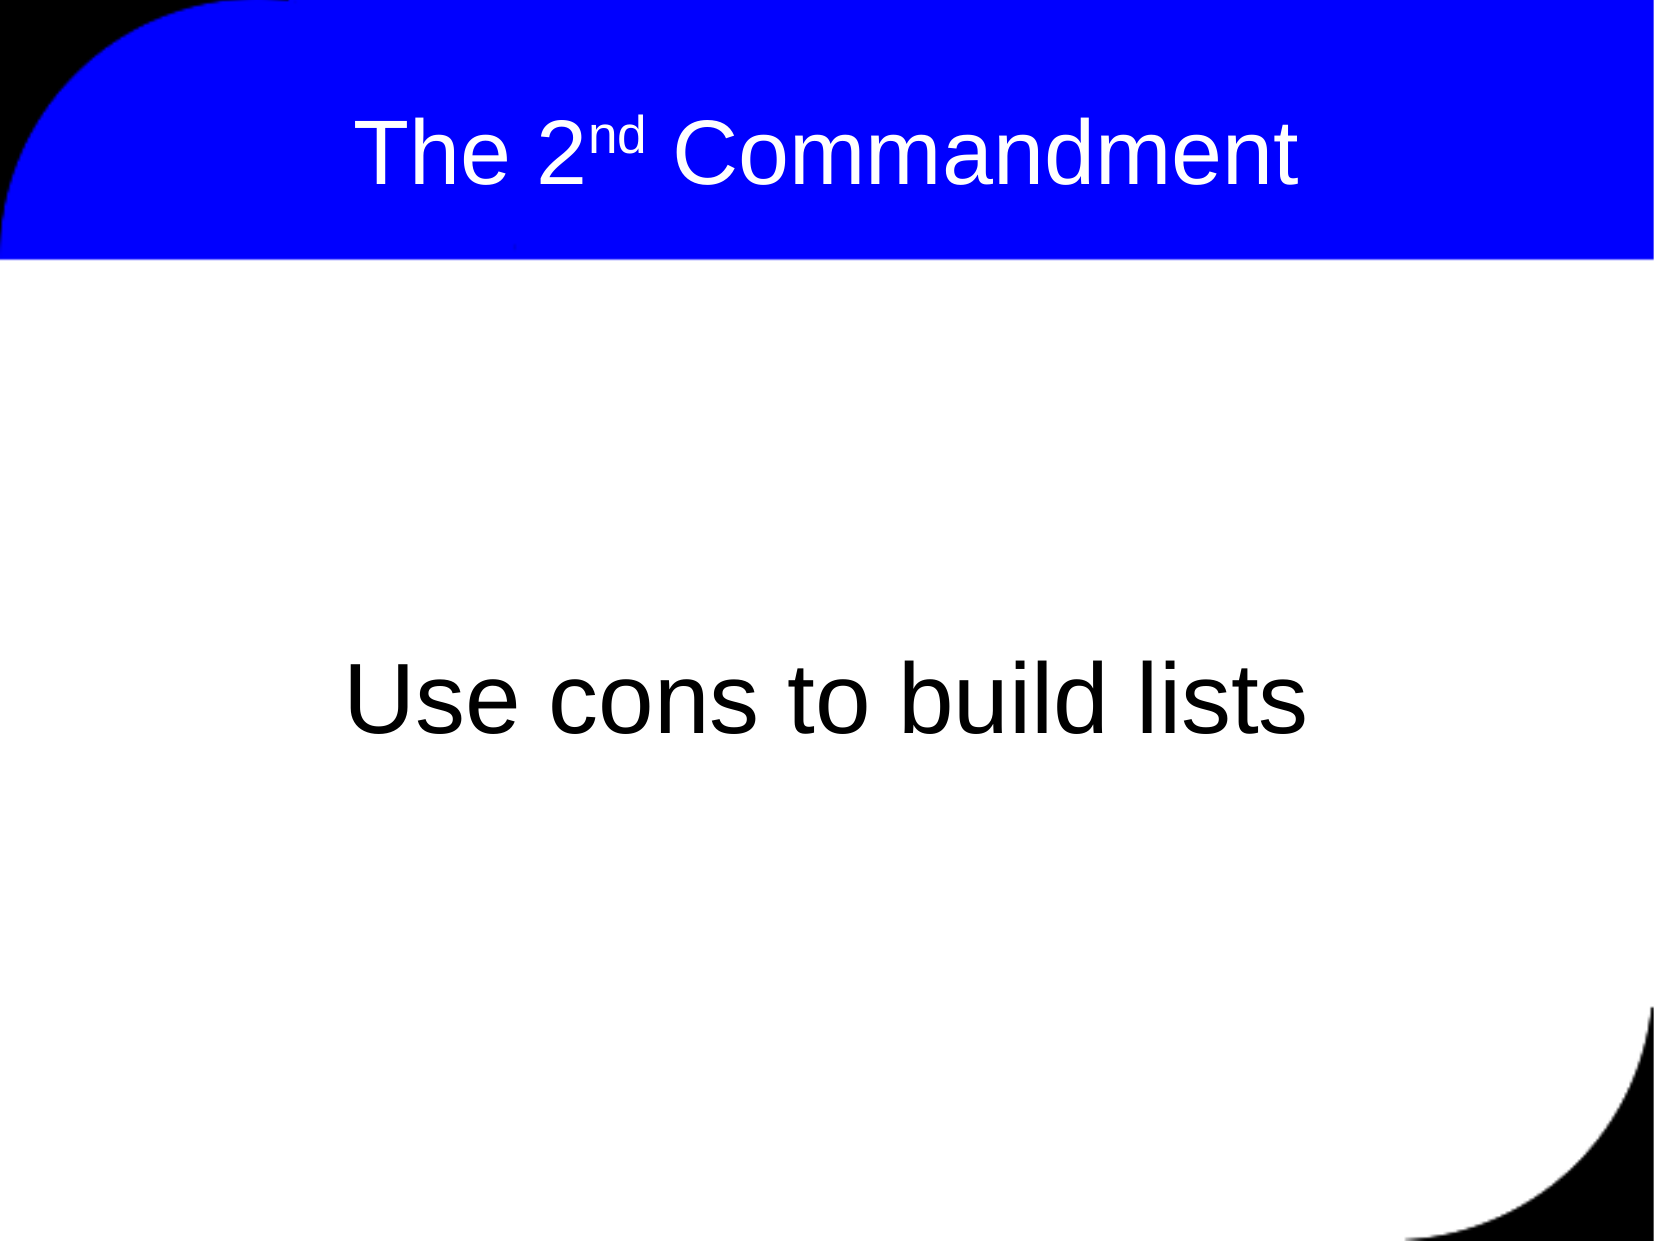

# The 2nd Commandment
Use cons to build lists